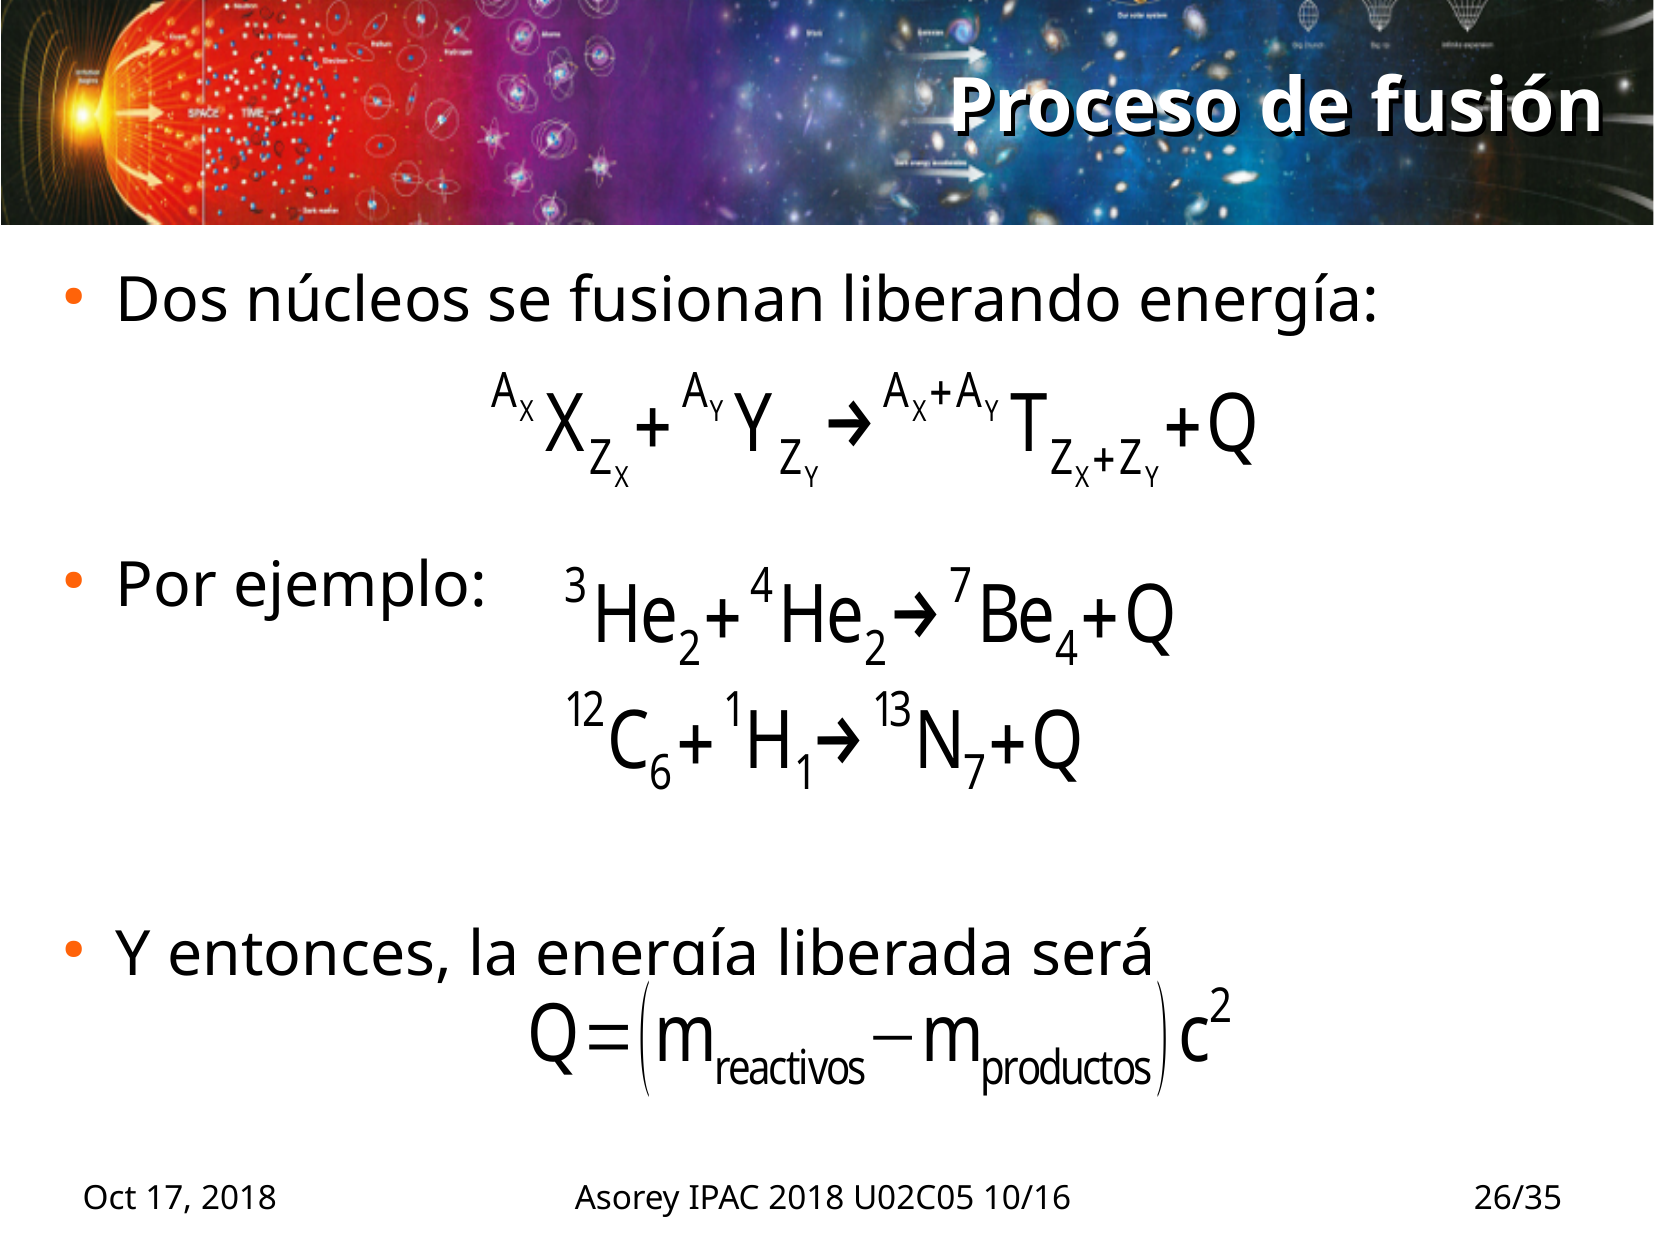

# Proceso de fusión
Dos núcleos se fusionan liberando energía:
Por ejemplo:
Y entonces, la energía liberada será
Oct 17, 2018
Asorey IPAC 2018 U02C05 10/16
26